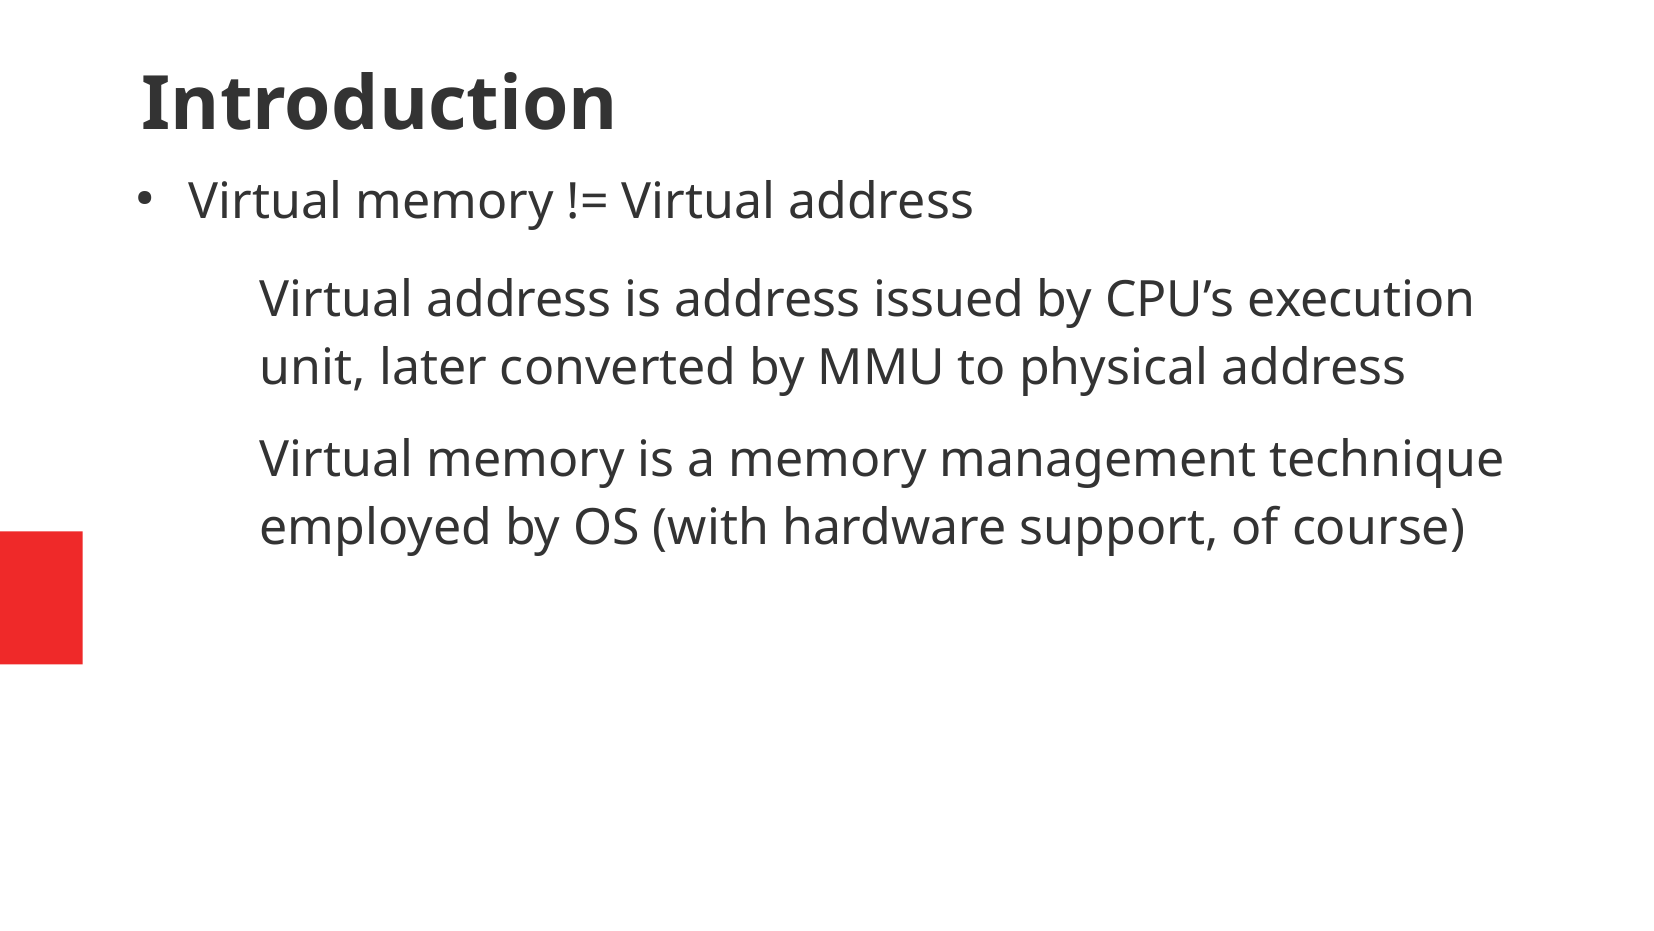

# Introduction
Virtual memory != Virtual address
Virtual address is address issued by CPU’s execution unit, later converted by MMU to physical address
Virtual memory is a memory management technique employed by OS (with hardware support, of course)